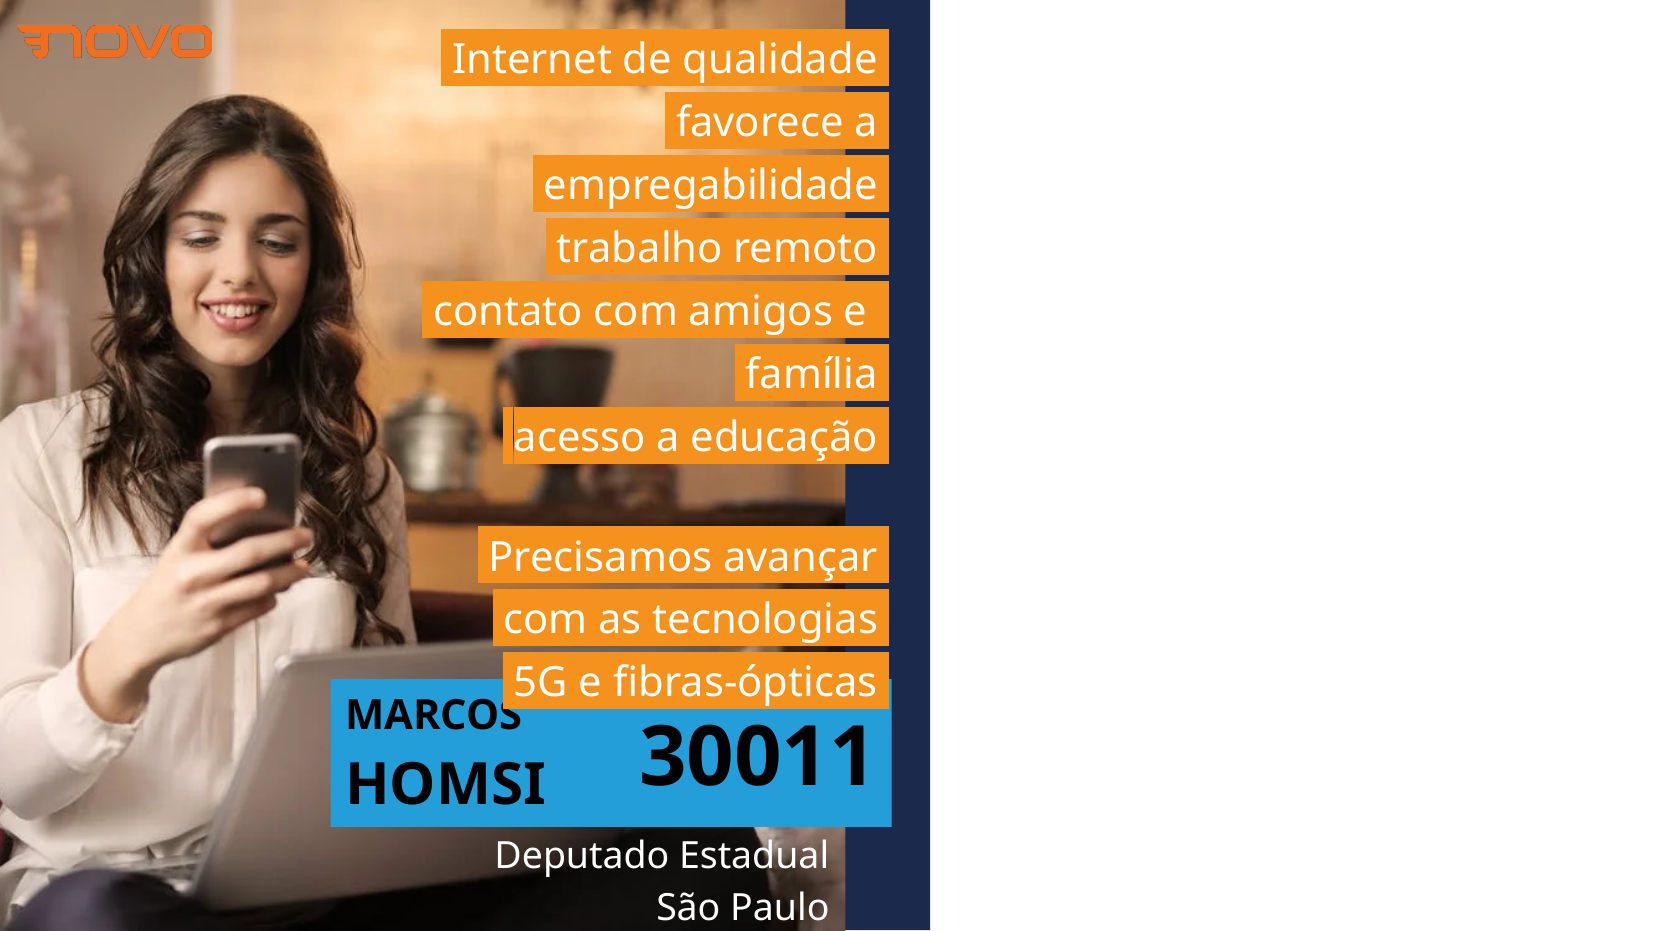

Internet de qualidade
 favorece a
 empregabilidade
 trabalho remoto
 contato com amigos e
 família
 acesso a educação
 Precisamos avançar
 com as tecnologias
 5G e fibras-ópticas
MARCOS
HOMSI
30011
Deputado Estadual
São Paulo